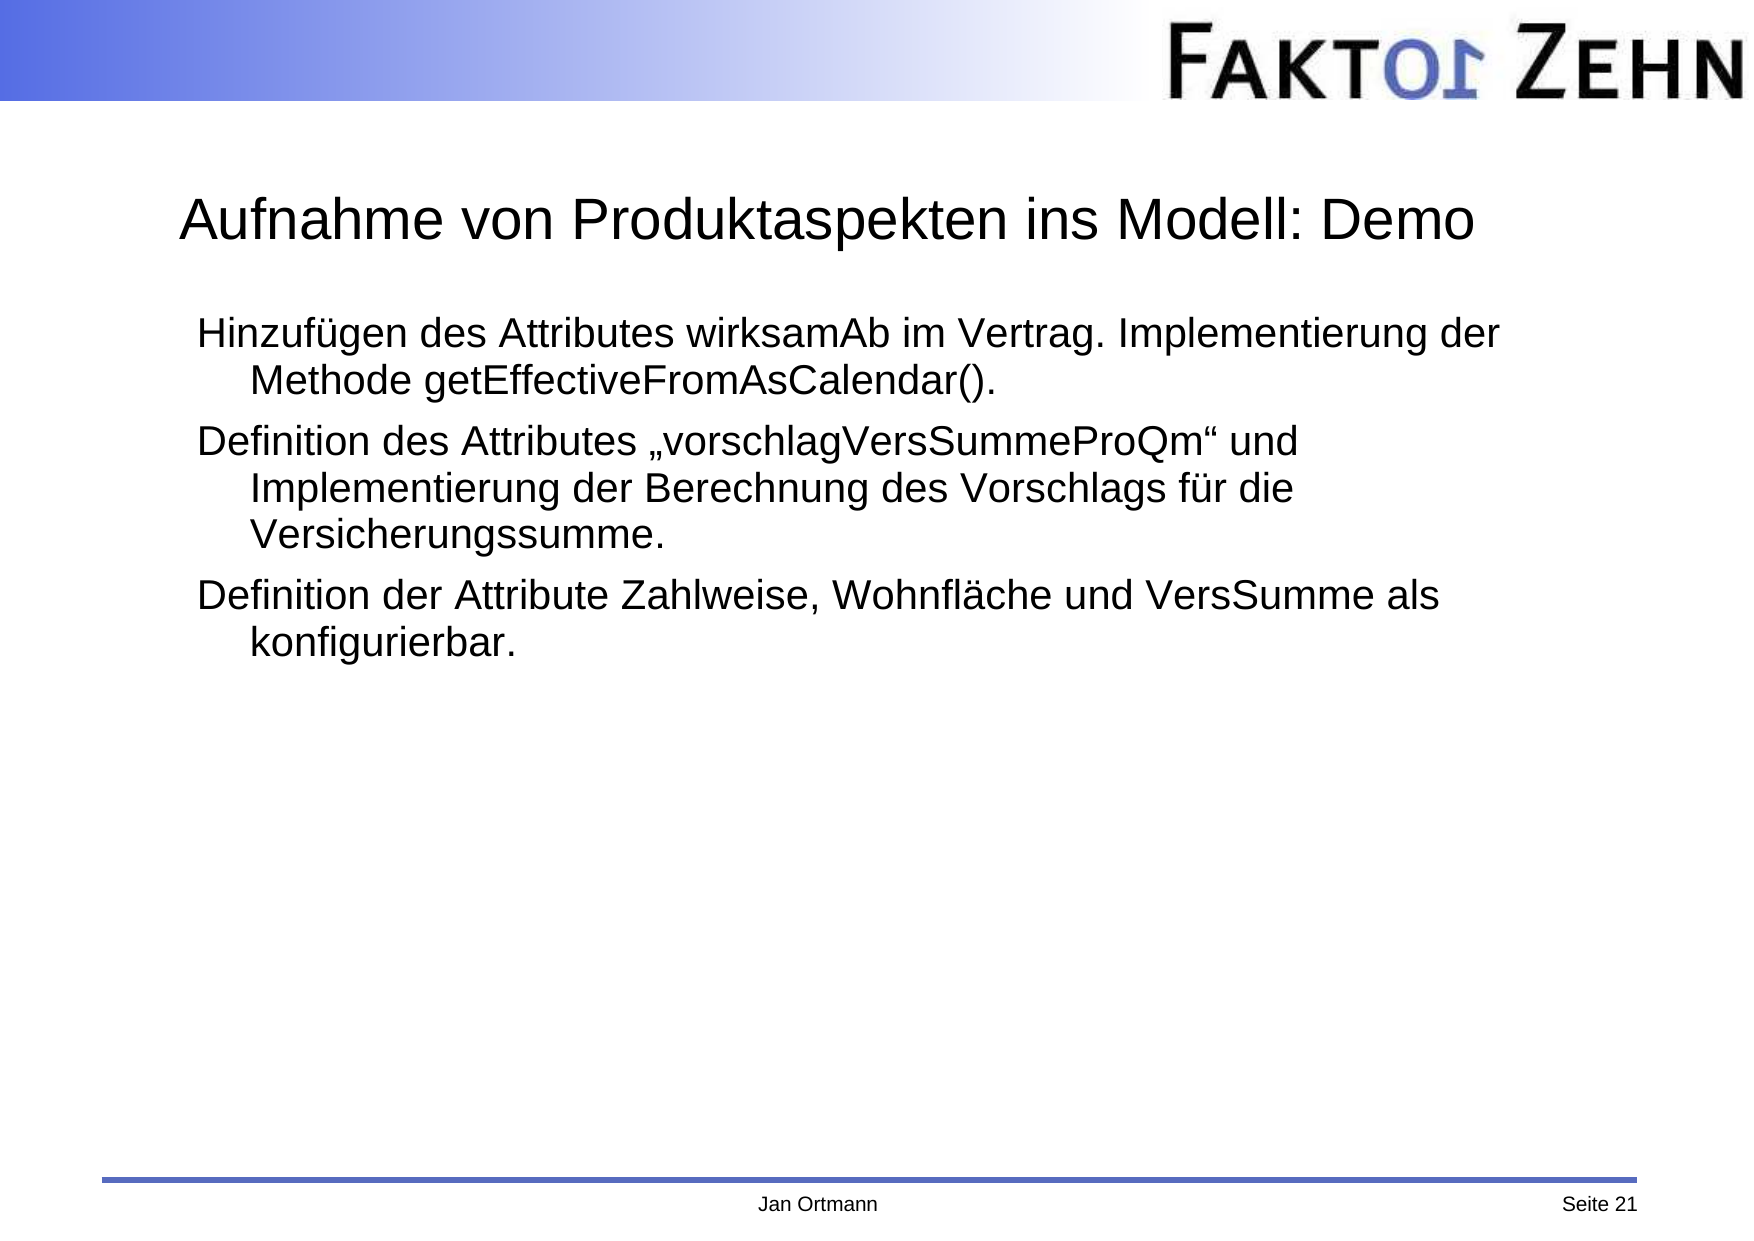

# Aufnahme von Produktaspekten ins Modell: Demo
Hinzufügen des Attributes wirksamAb im Vertrag. Implementierung der Methode getEffectiveFromAsCalendar().
Definition des Attributes „vorschlagVersSummeProQm“ und Implementierung der Berechnung des Vorschlags für die Versicherungssumme.
Definition der Attribute Zahlweise, Wohnfläche und VersSumme als konfigurierbar.